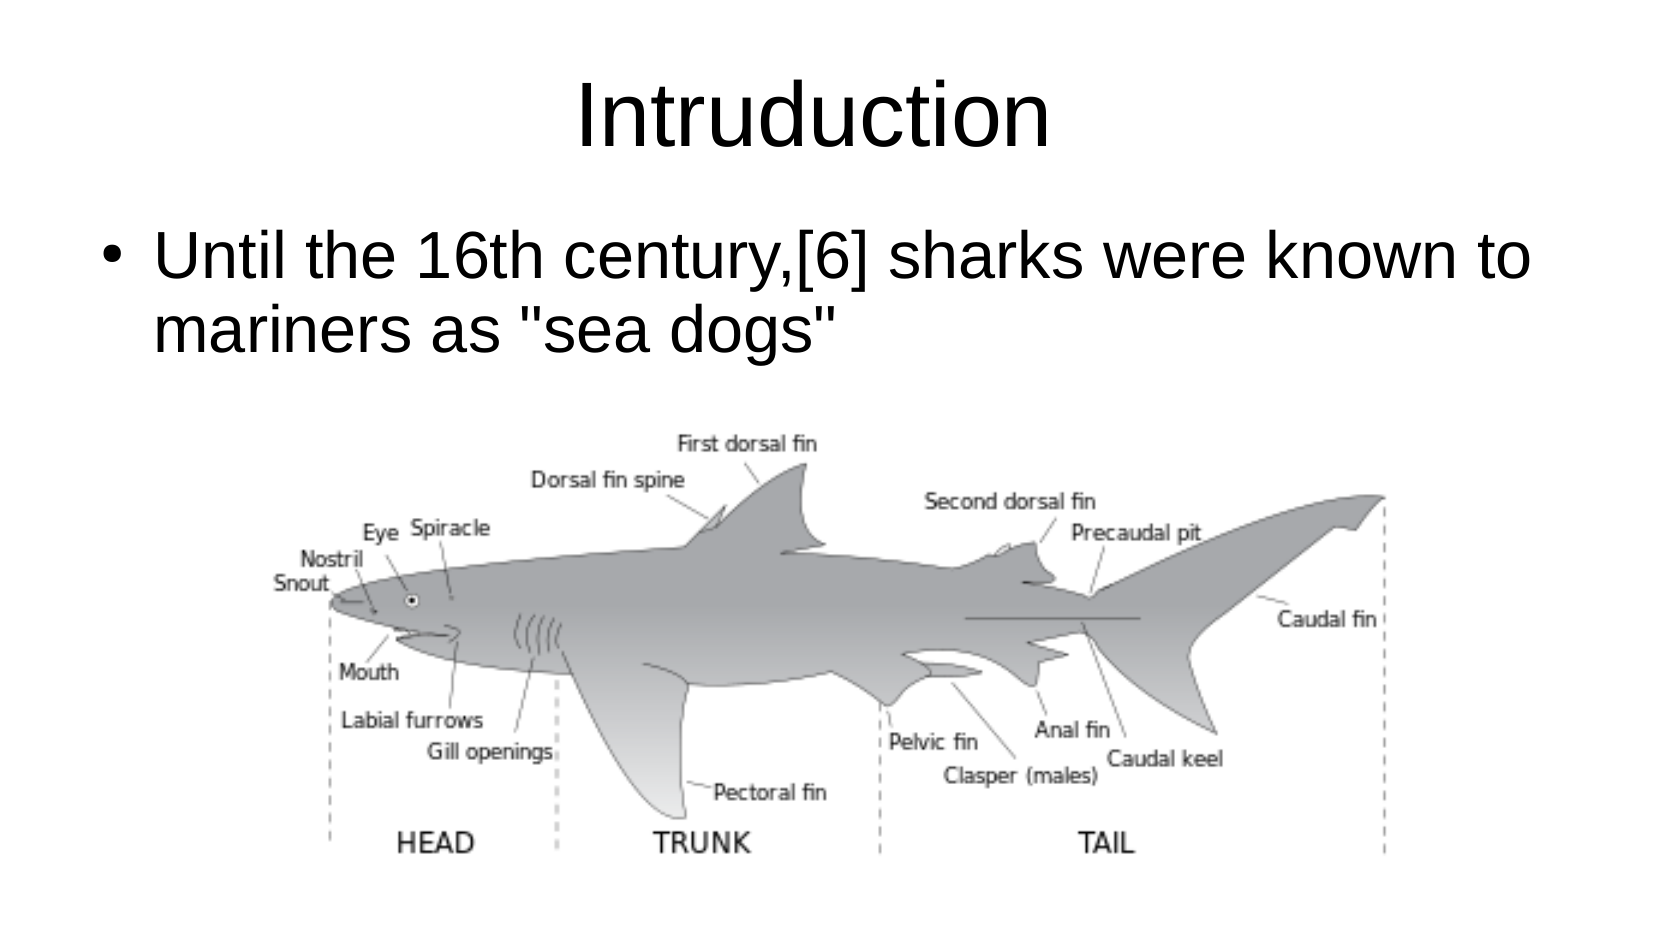

# Intruduction
Until the 16th century,[6] sharks were known to mariners as "sea dogs"